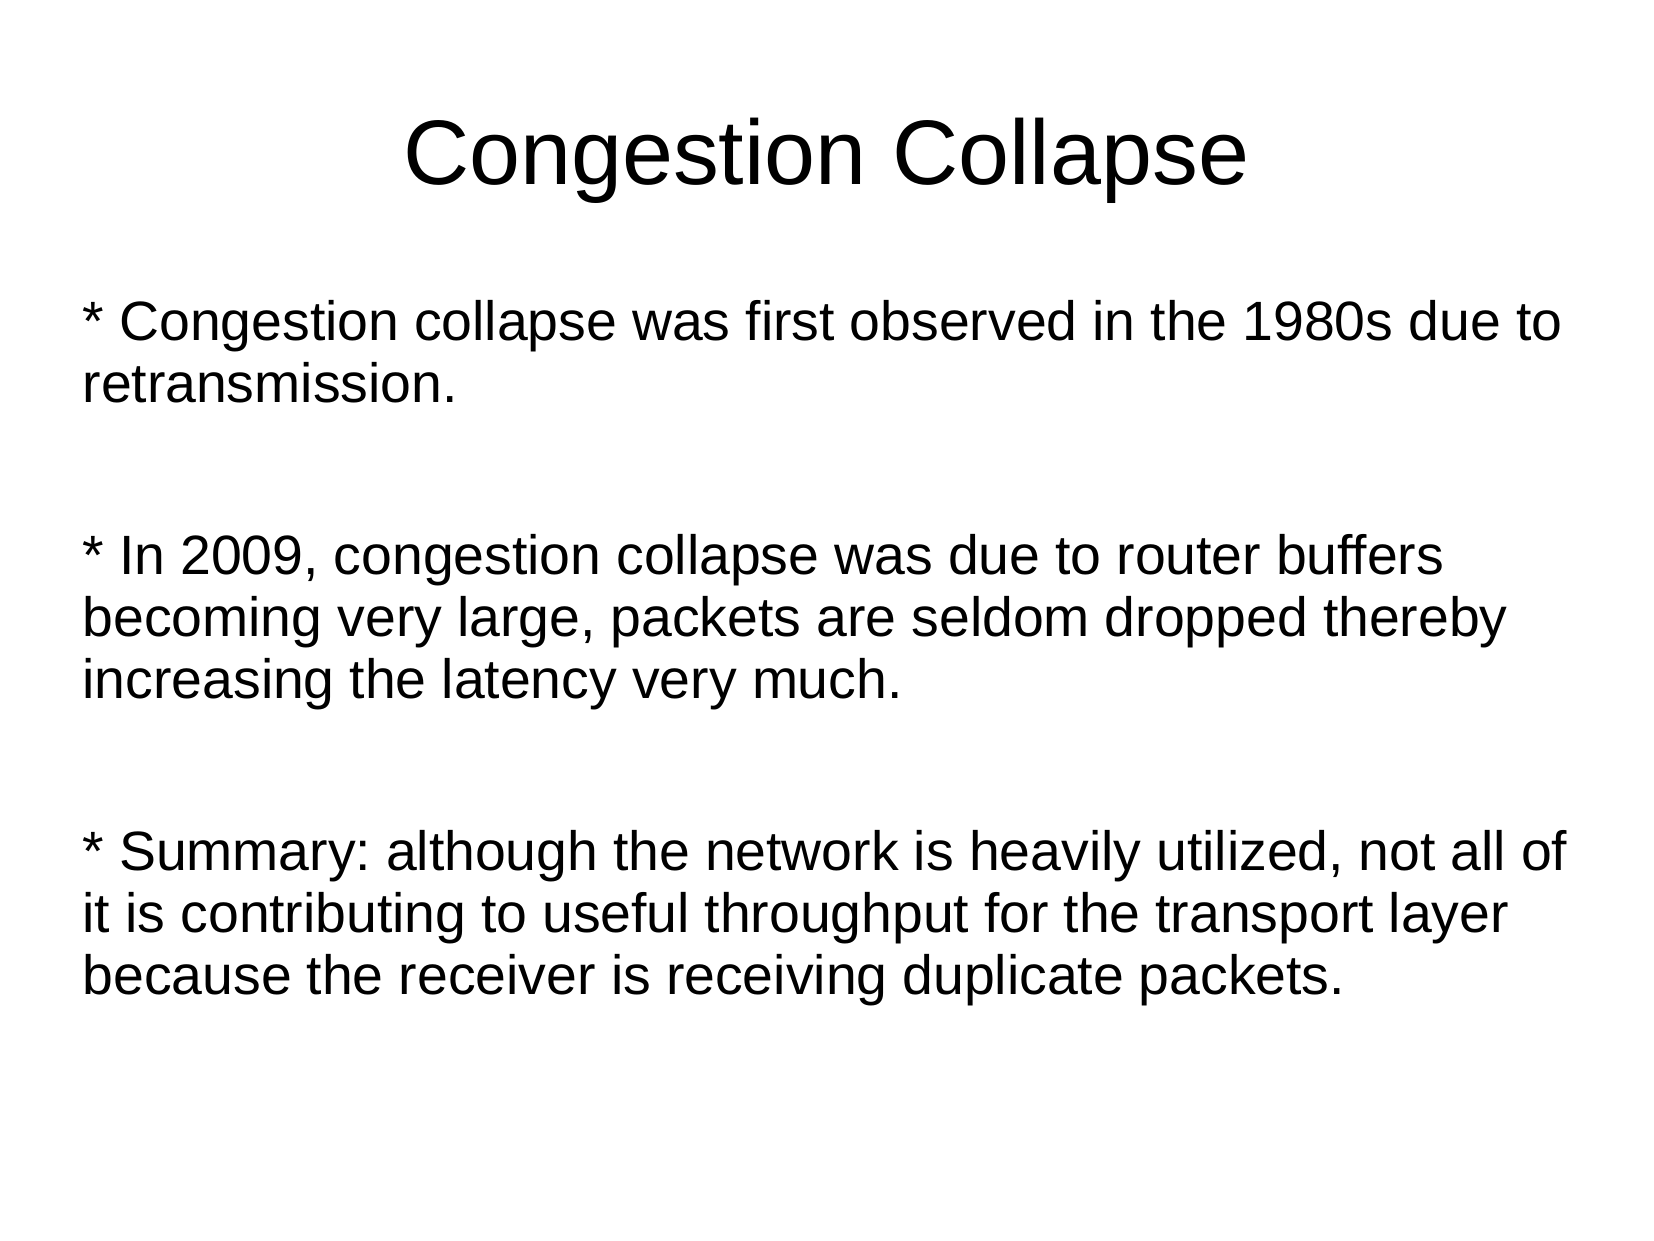

# Congestion Collapse
* Congestion collapse was first observed in the 1980s due to retransmission.
* In 2009, congestion collapse was due to router buffers becoming very large, packets are seldom dropped thereby increasing the latency very much.
* Summary: although the network is heavily utilized, not all of it is contributing to useful throughput for the transport layer because the receiver is receiving duplicate packets.